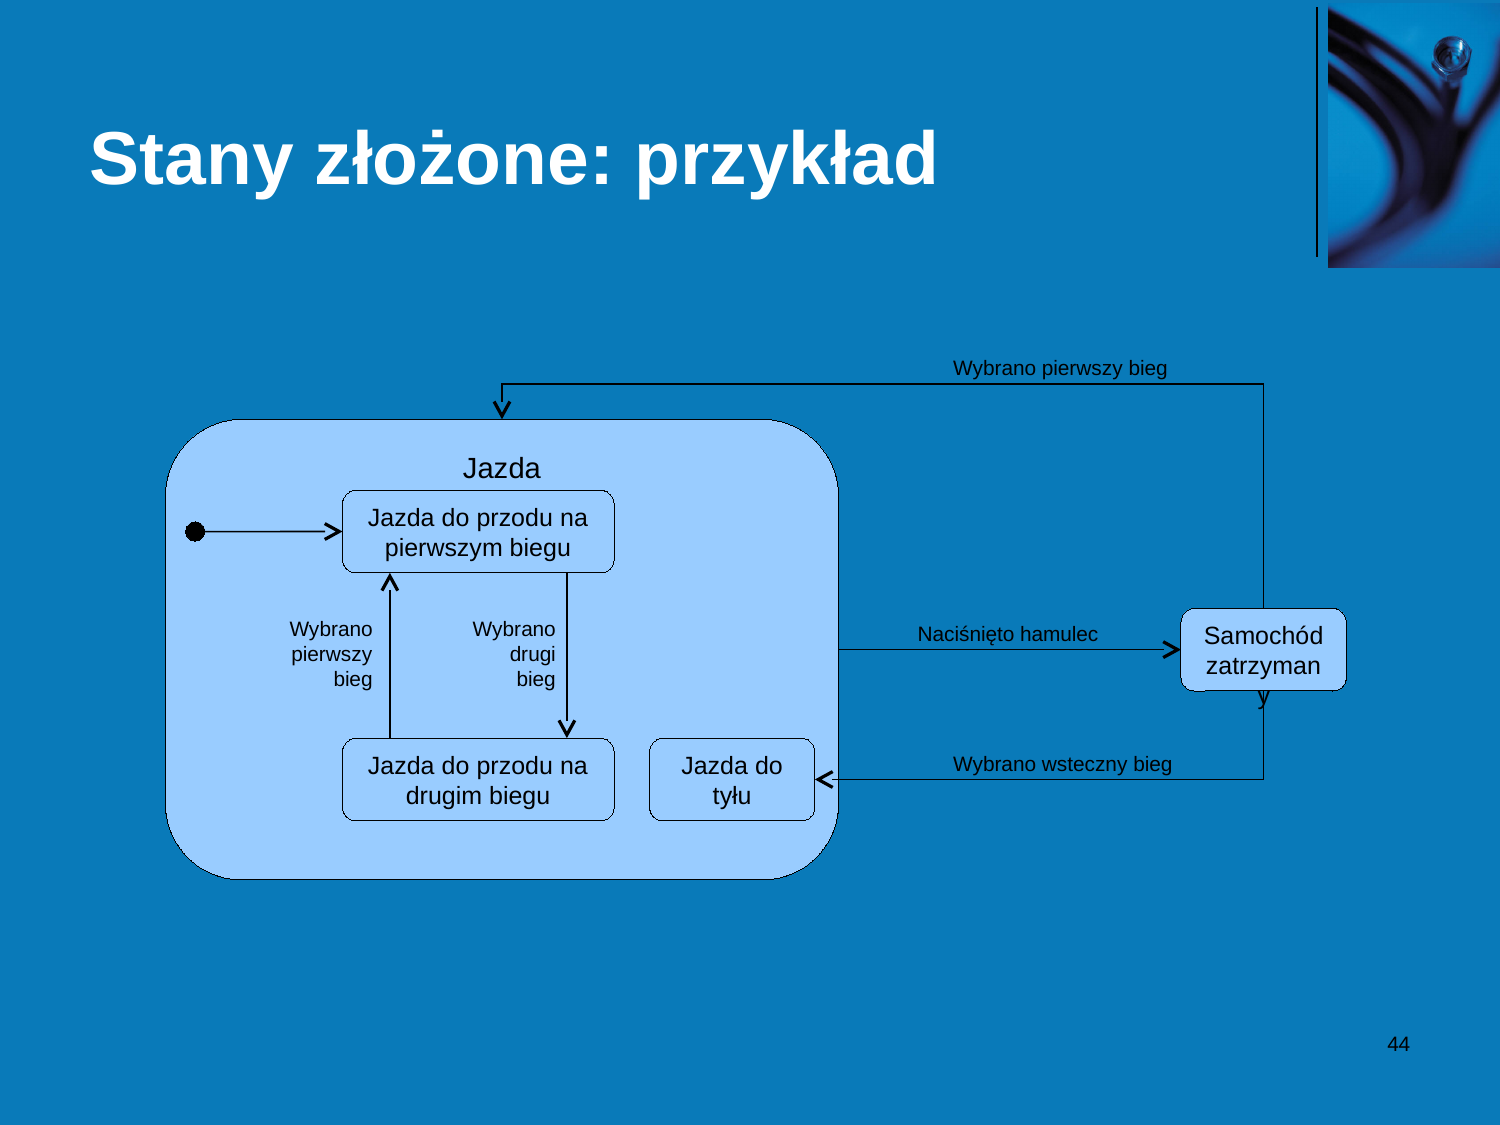

# Stany złożone: przykład
Wybrano pierwszy bieg
Jazda
Jazda do przodu na pierwszym biegu
Wybrano
pierwszy
bieg
Wybrano
drugi
bieg
Samochód zatrzymany
Naciśnięto hamulec
Jazda do przodu na drugim biegu
Jazda do tyłu
Wybrano wsteczny bieg
44